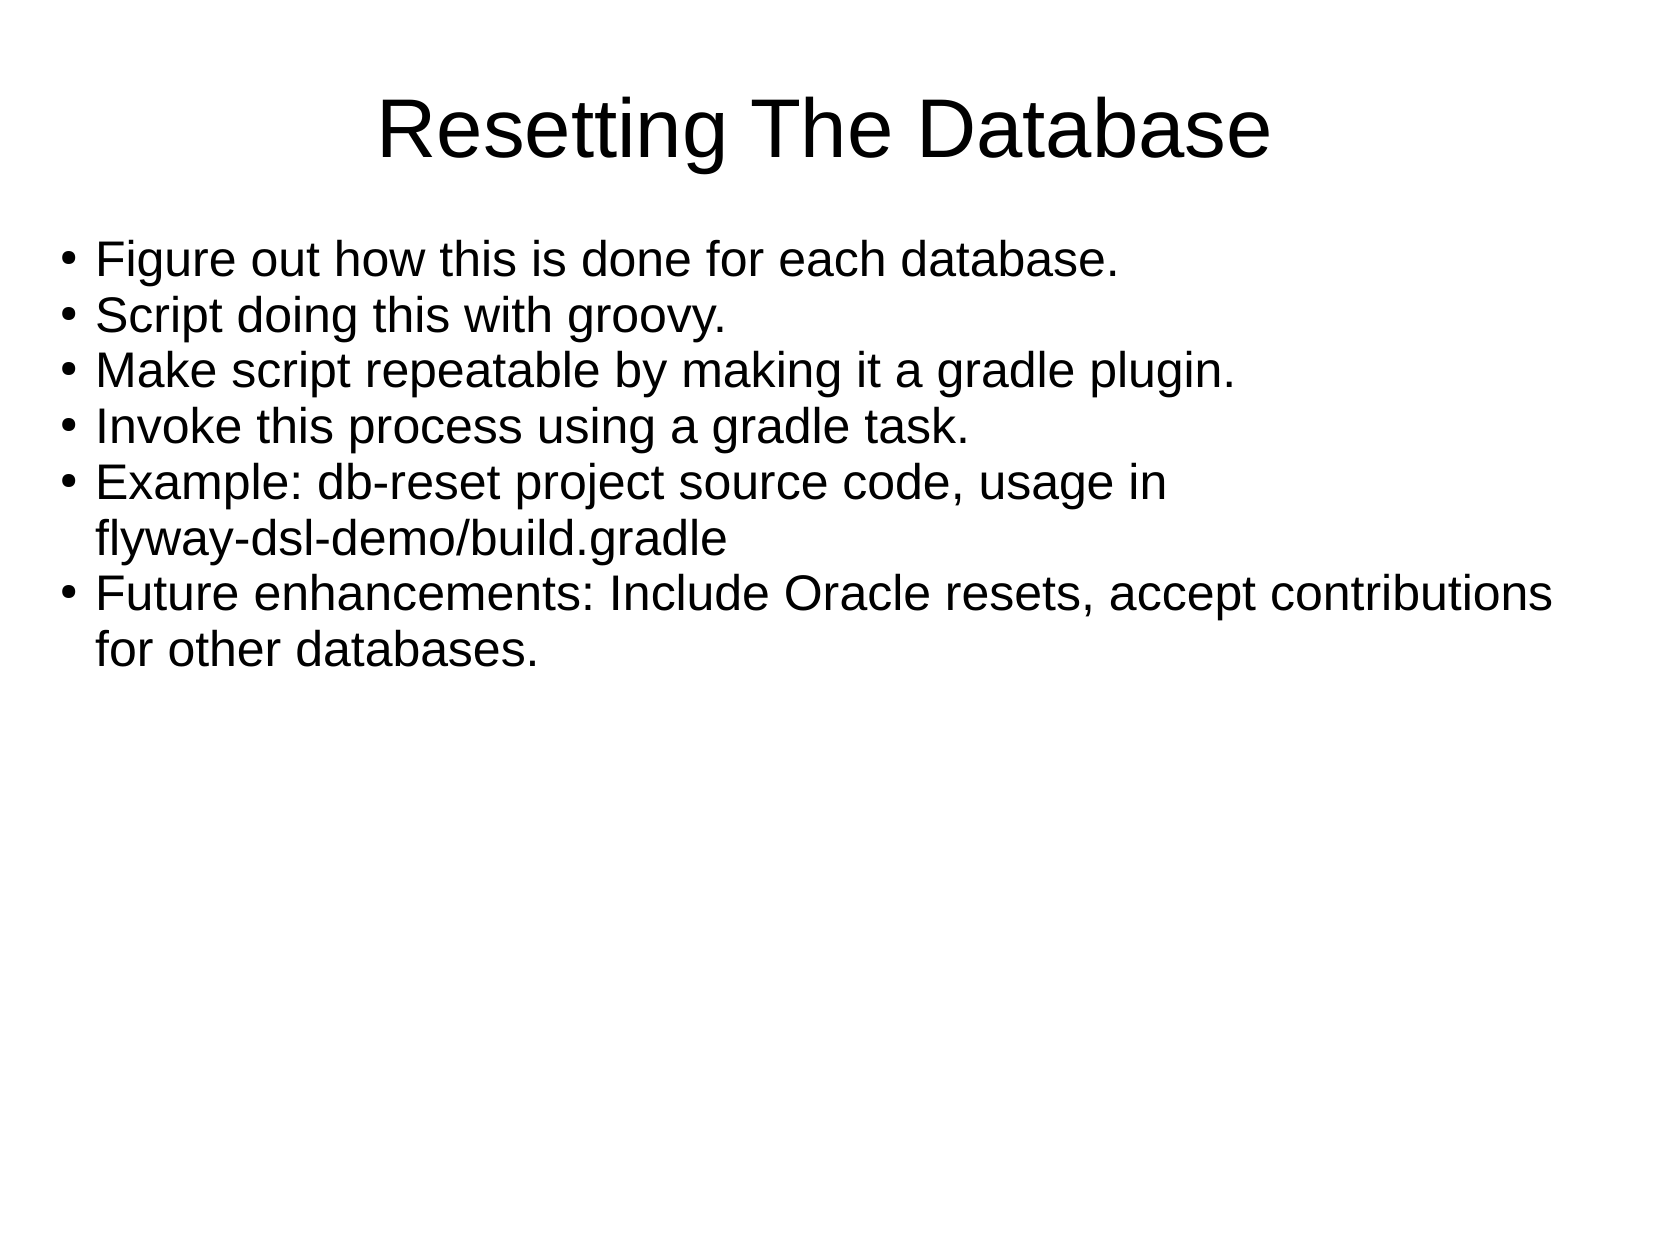

Resetting The Database
Figure out how this is done for each database.
Script doing this with groovy.
Make script repeatable by making it a gradle plugin.
Invoke this process using a gradle task.
Example: db-reset project source code, usage in flyway-dsl-demo/build.gradle
Future enhancements: Include Oracle resets, accept contributions for other databases.